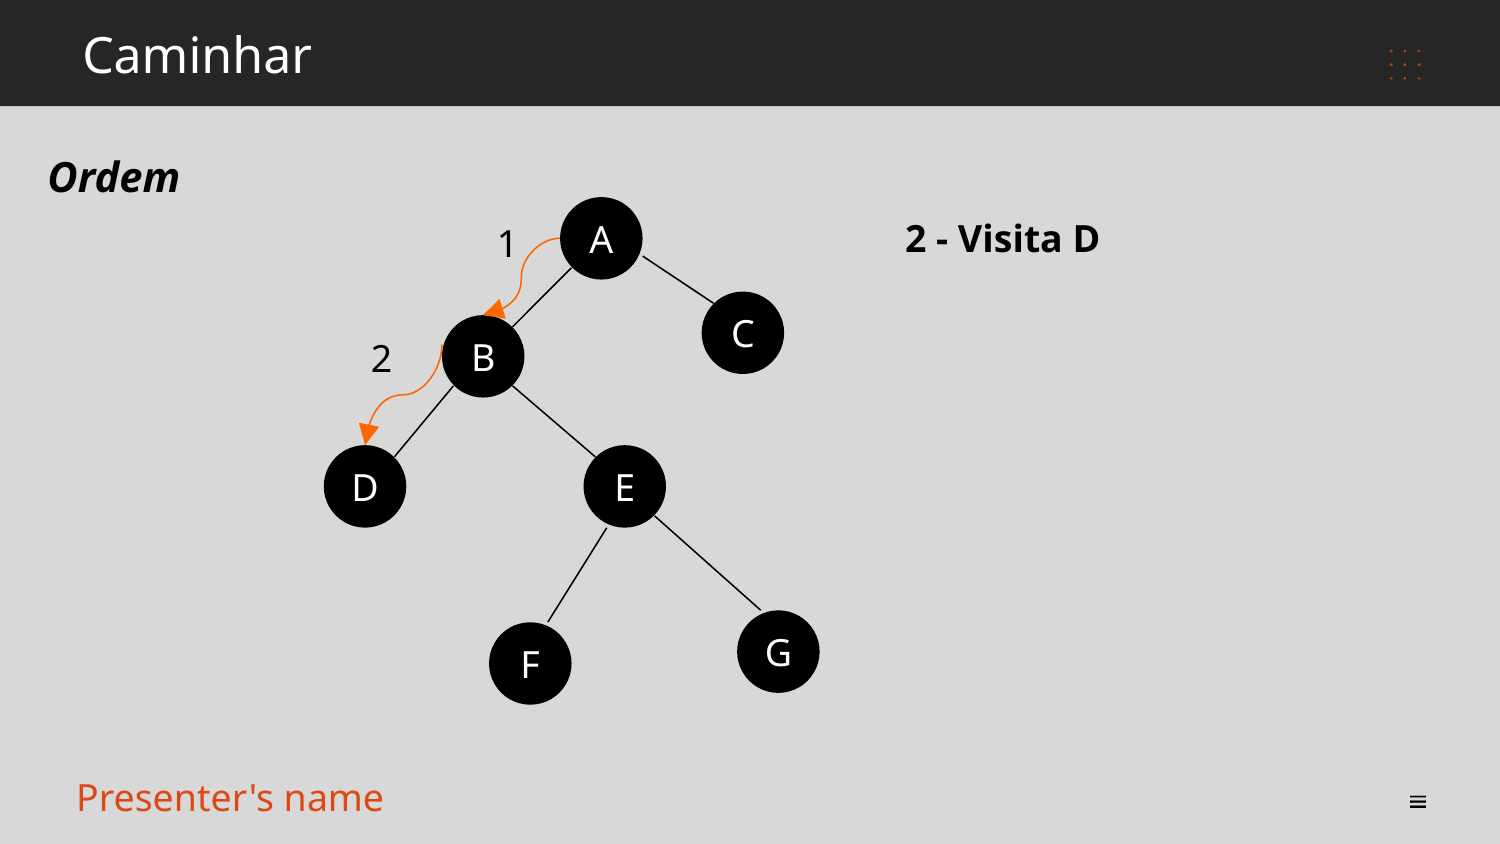

Caminhar
Ordem
A
C
B
D
E
G
F
2 - Visita D
1
2